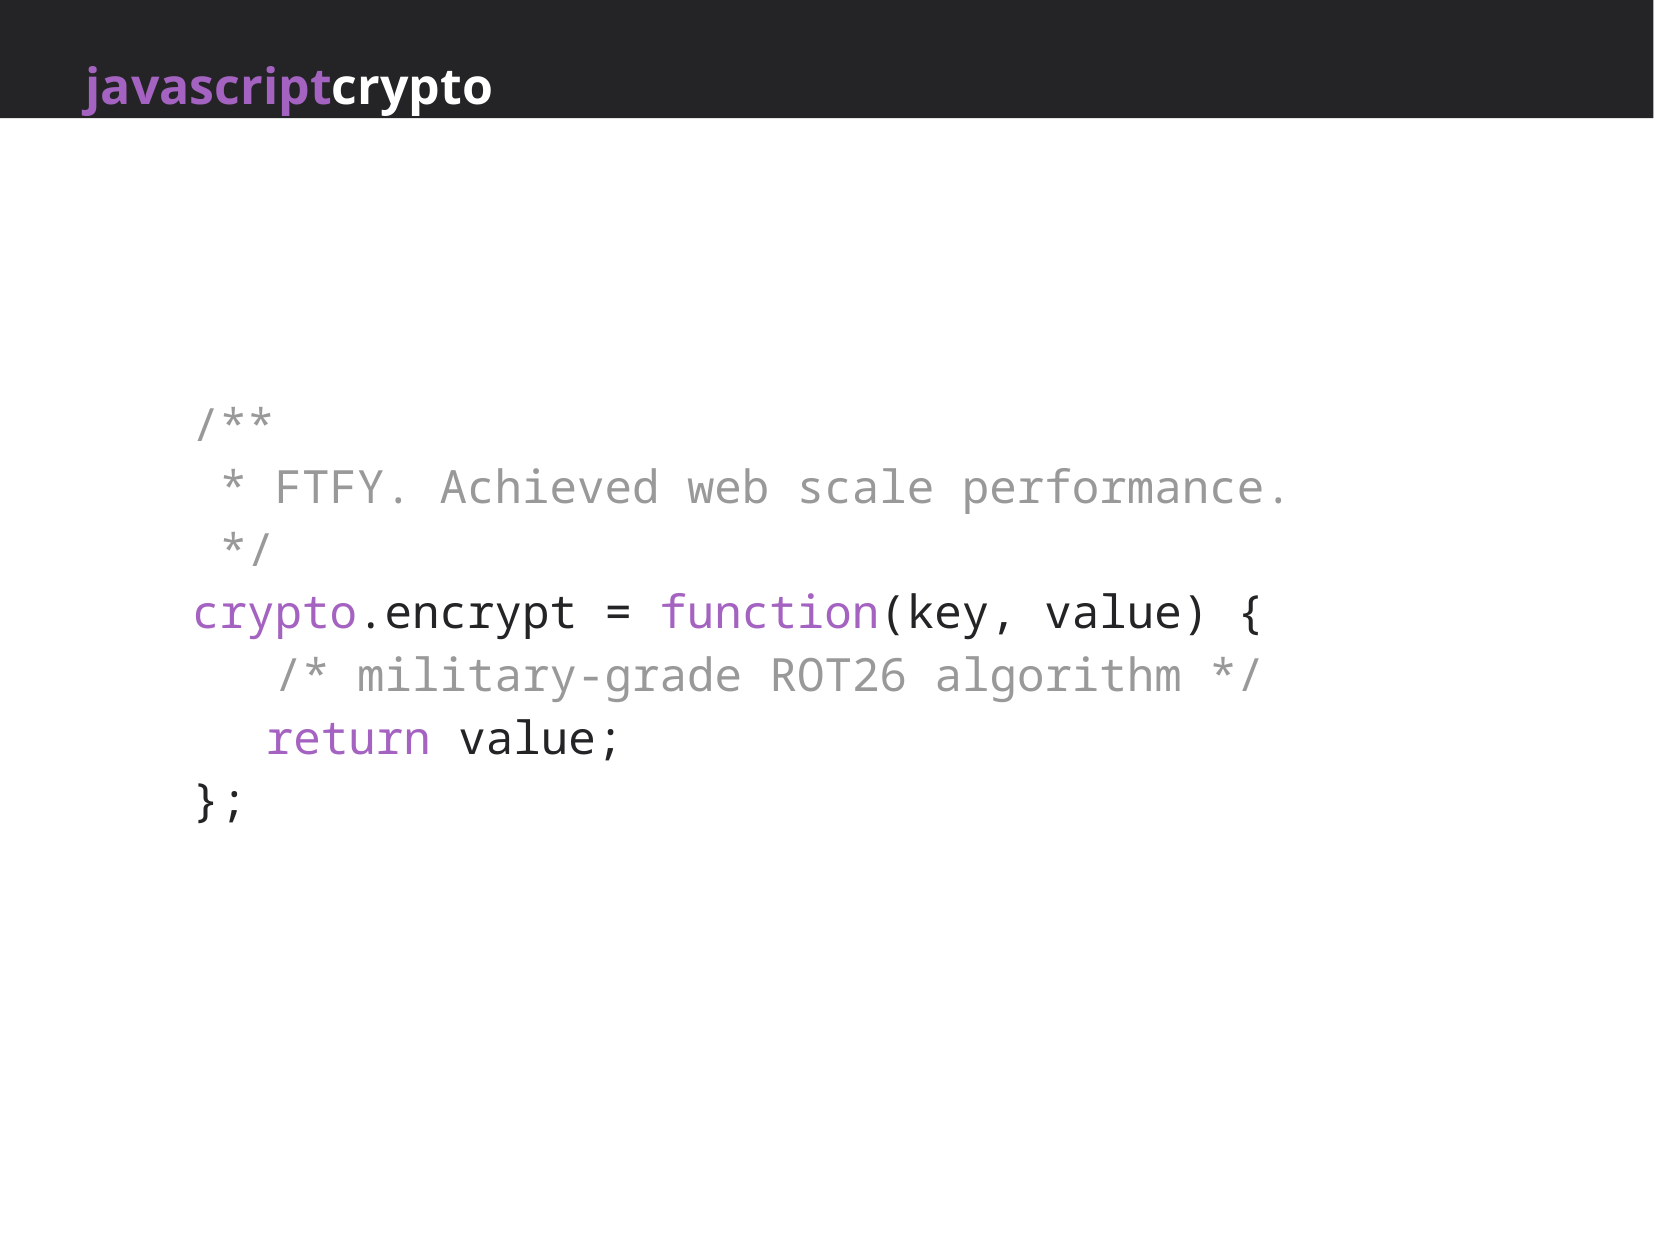

javascriptcrypto
/**
 * FTFY. Achieved web scale performance.
 */
crypto.encrypt = function(key, value) {
 /* military-grade ROT26 algorithm */
	return value;
};